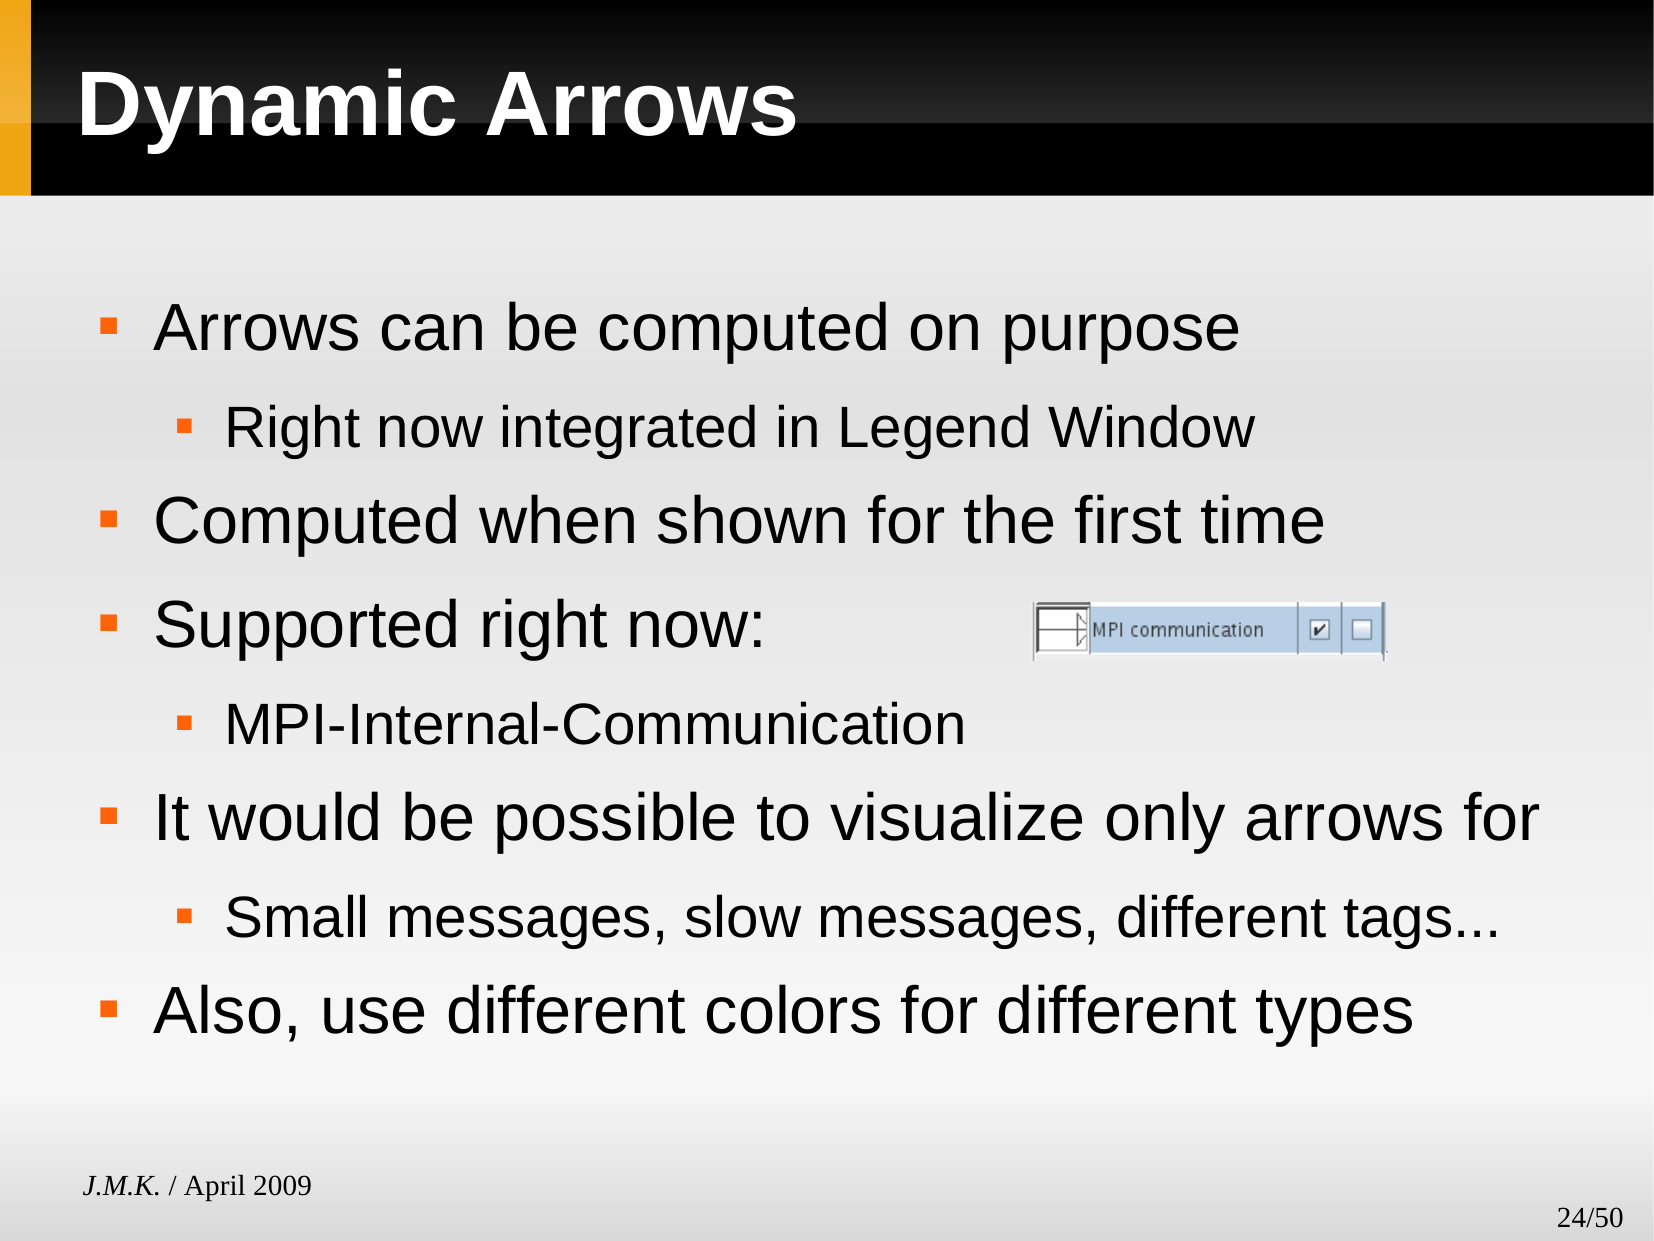

# Dynamic Arrows
Arrows can be computed on purpose
Right now integrated in Legend Window
Computed when shown for the first time
Supported right now:
MPI-Internal-Communication
It would be possible to visualize only arrows for
Small messages, slow messages, different tags...
Also, use different colors for different types